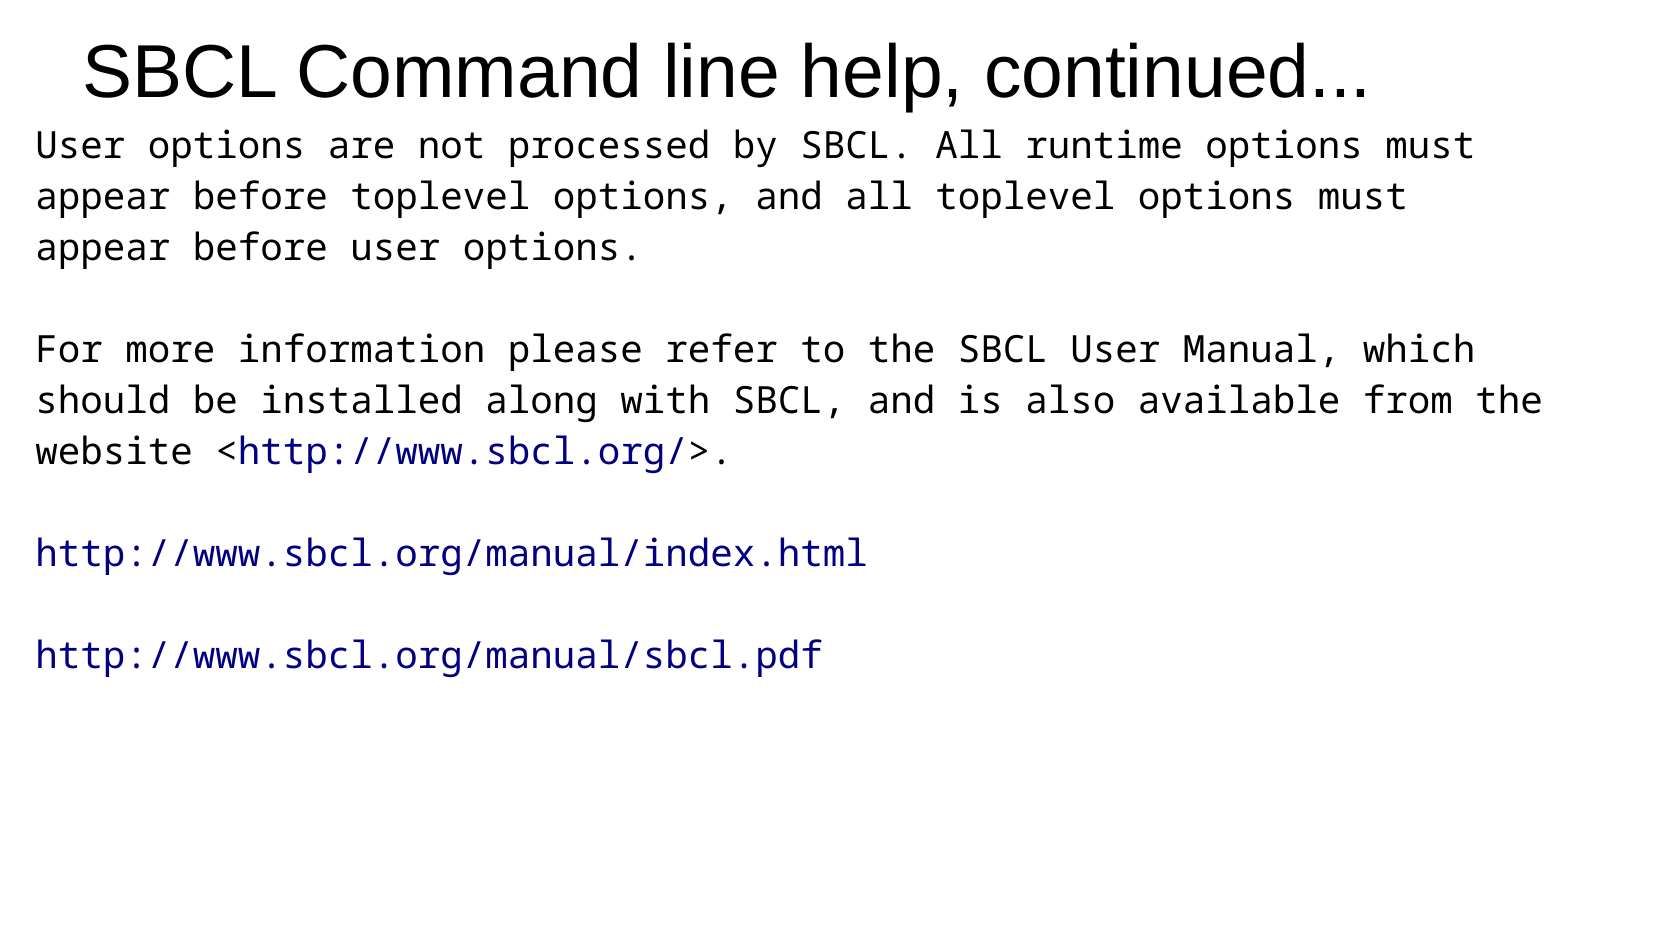

# SBCL Command line help, continued...
User options are not processed by SBCL. All runtime options must
appear before toplevel options, and all toplevel options must
appear before user options.
For more information please refer to the SBCL User Manual, which
should be installed along with SBCL, and is also available from the
website <http://www.sbcl.org/>.
http://www.sbcl.org/manual/index.html
http://www.sbcl.org/manual/sbcl.pdf